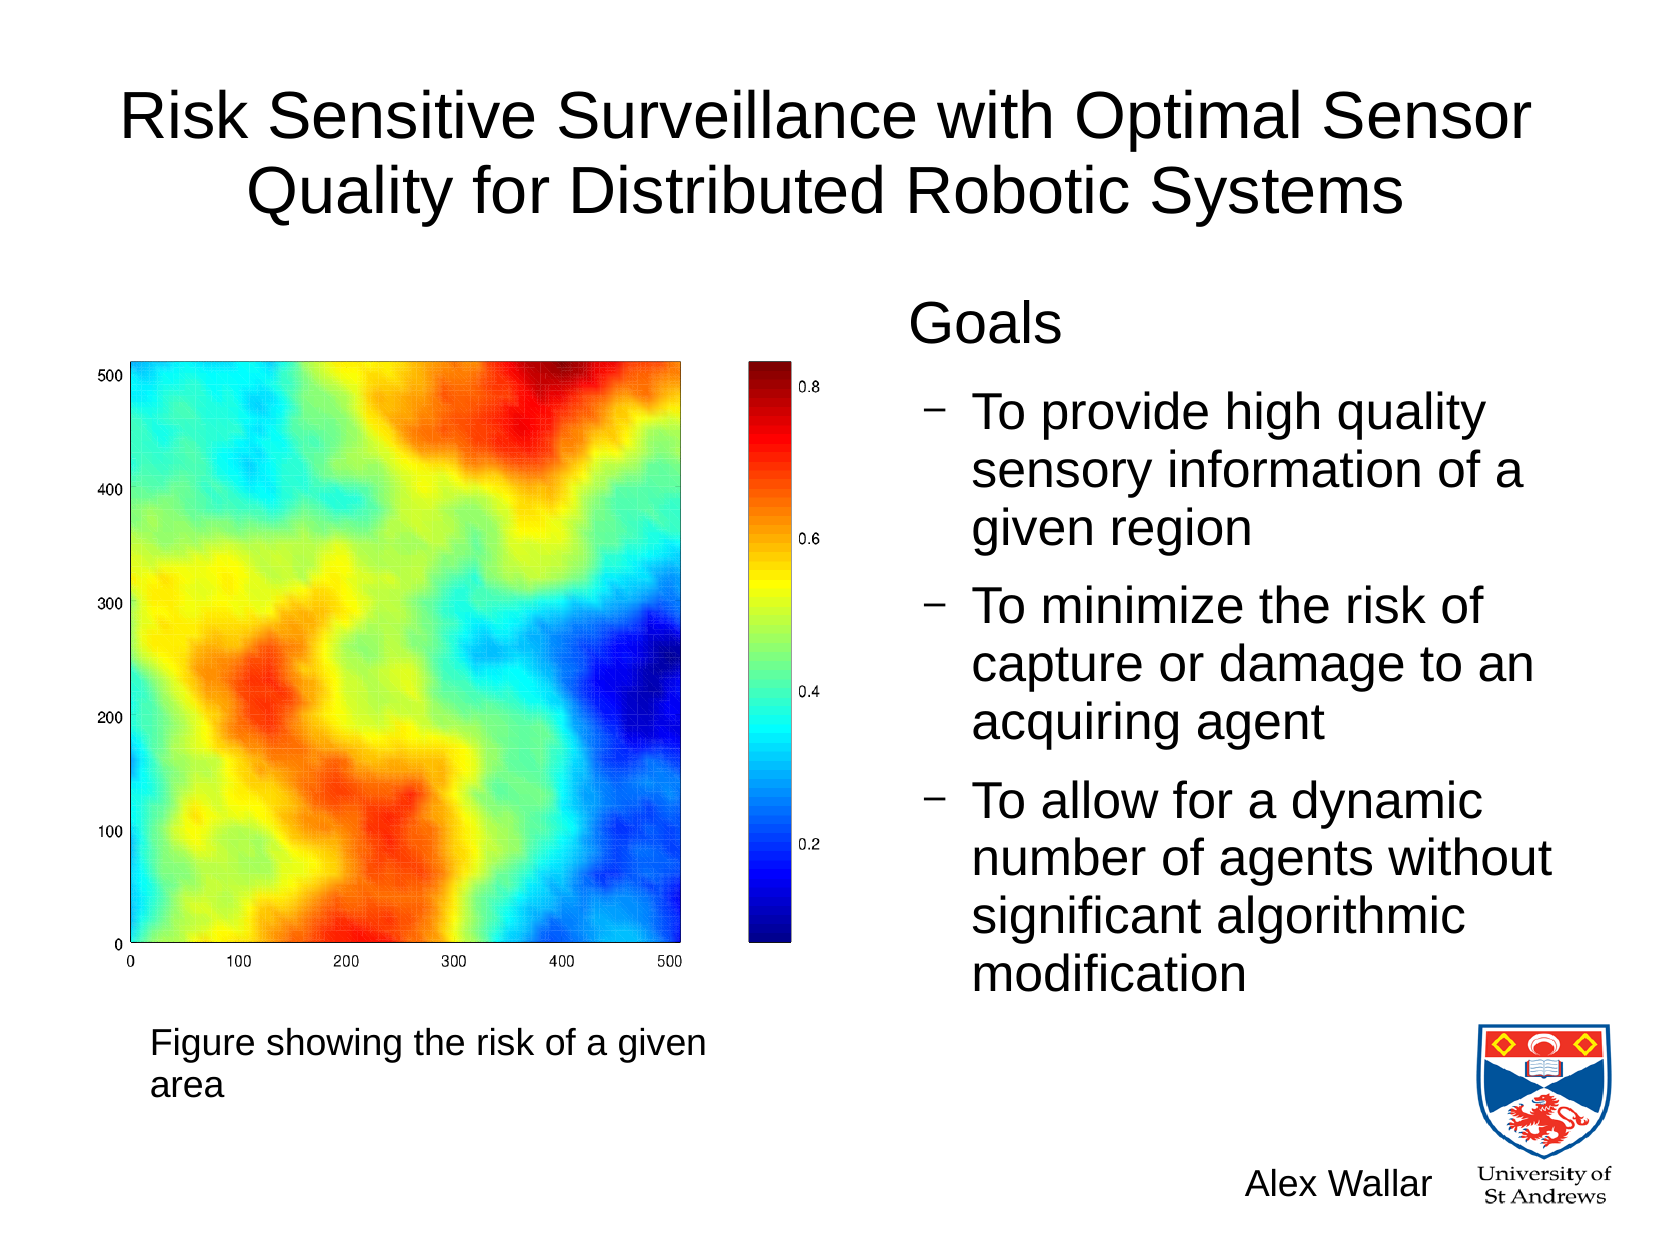

# Risk Sensitive Surveillance with Optimal Sensor Quality for Distributed Robotic Systems
Goals
To provide high quality sensory information of a given region
To minimize the risk of capture or damage to an acquiring agent
To allow for a dynamic number of agents without significant algorithmic modification
Figure showing the risk of a given area
Alex Wallar